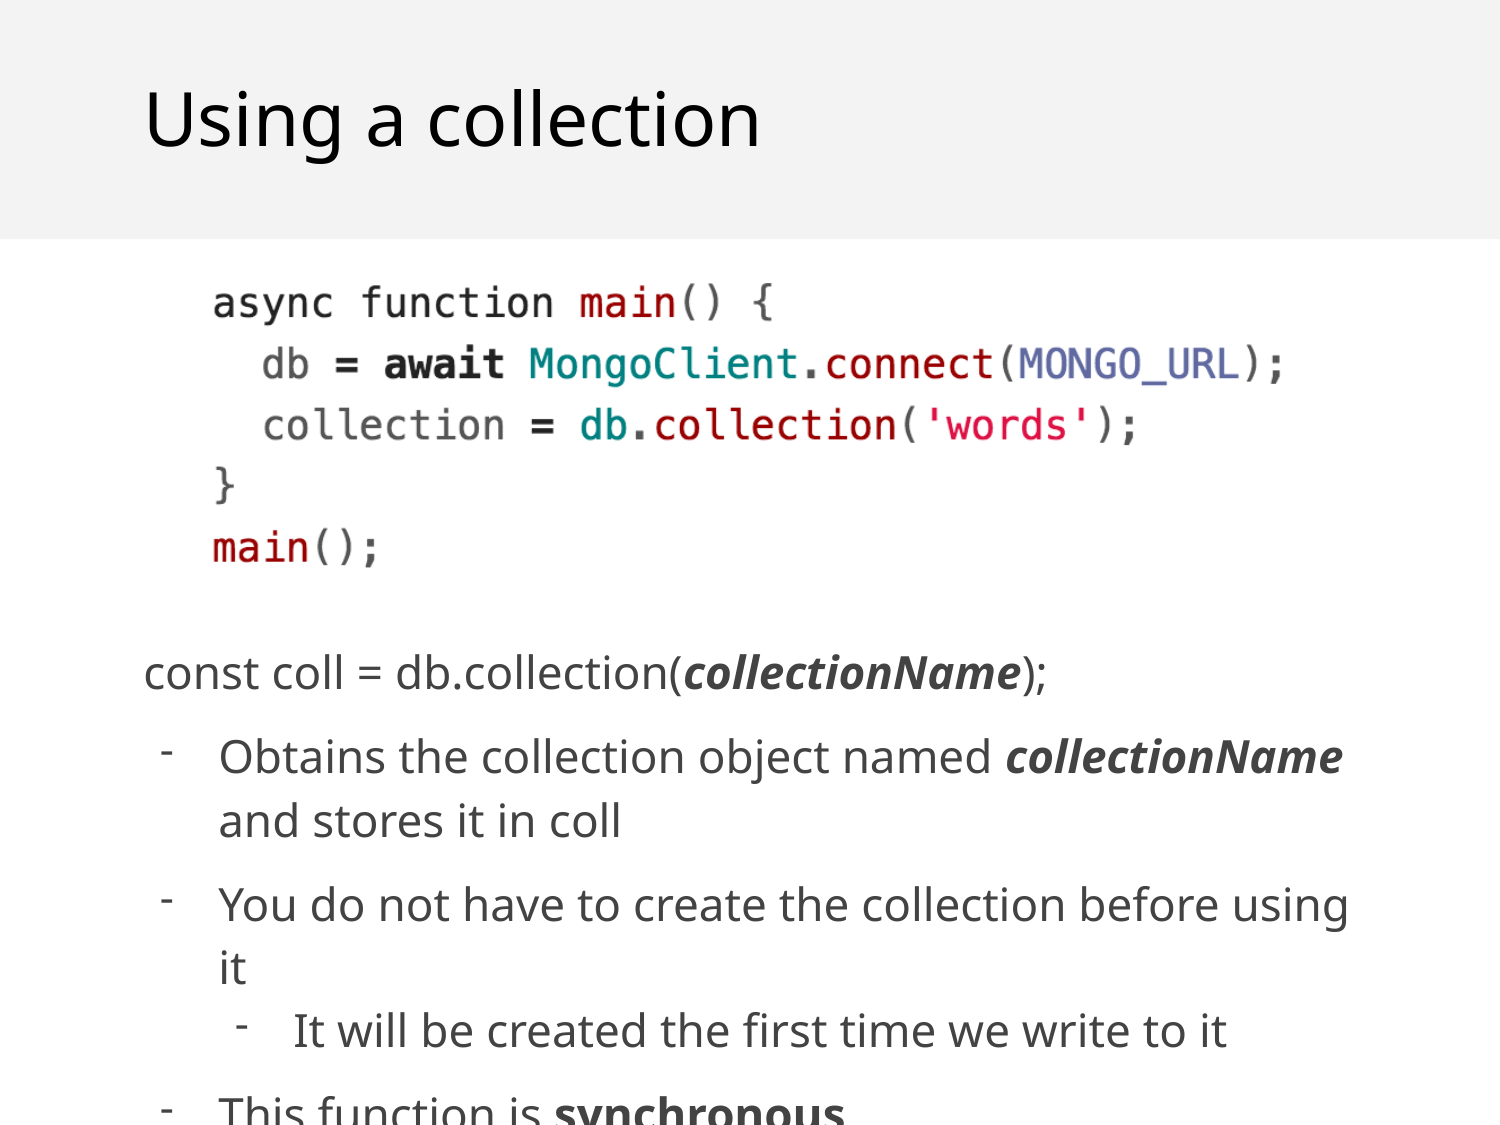

# Using a collection
const coll = db.collection(collectionName);
Obtains the collection object named collectionName and stores it in coll
You do not have to create the collection before using it
It will be created the first time we write to it
This function is synchronous